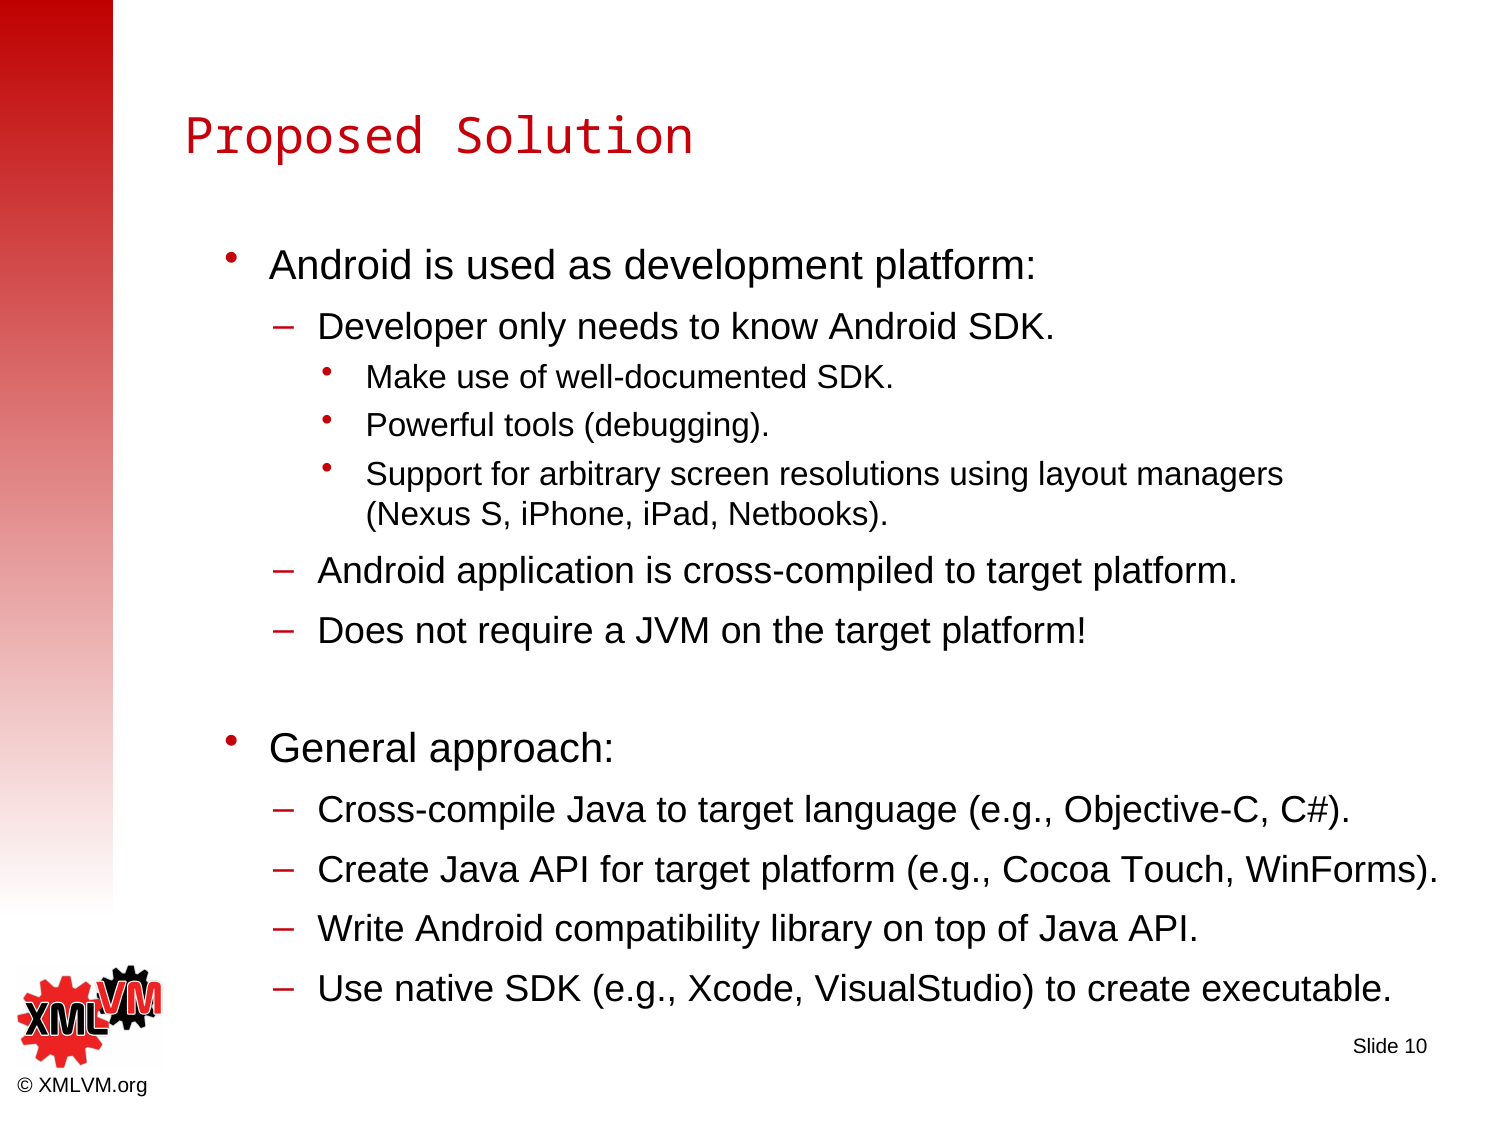

# Proposed Solution
Android is used as development platform:
Developer only needs to know Android SDK.
Make use of well-documented SDK.
Powerful tools (debugging).
Support for arbitrary screen resolutions using layout managers
(Nexus S, iPhone, iPad, Netbooks).
Android application is cross-compiled to target platform.
Does not require a JVM on the target platform!
General approach:
Cross-compile Java to target language (e.g., Objective-C, C#).
Create Java API for target platform (e.g., Cocoa Touch, WinForms).
Write Android compatibility library on top of Java API.
Use native SDK (e.g., Xcode, VisualStudio) to create executable.